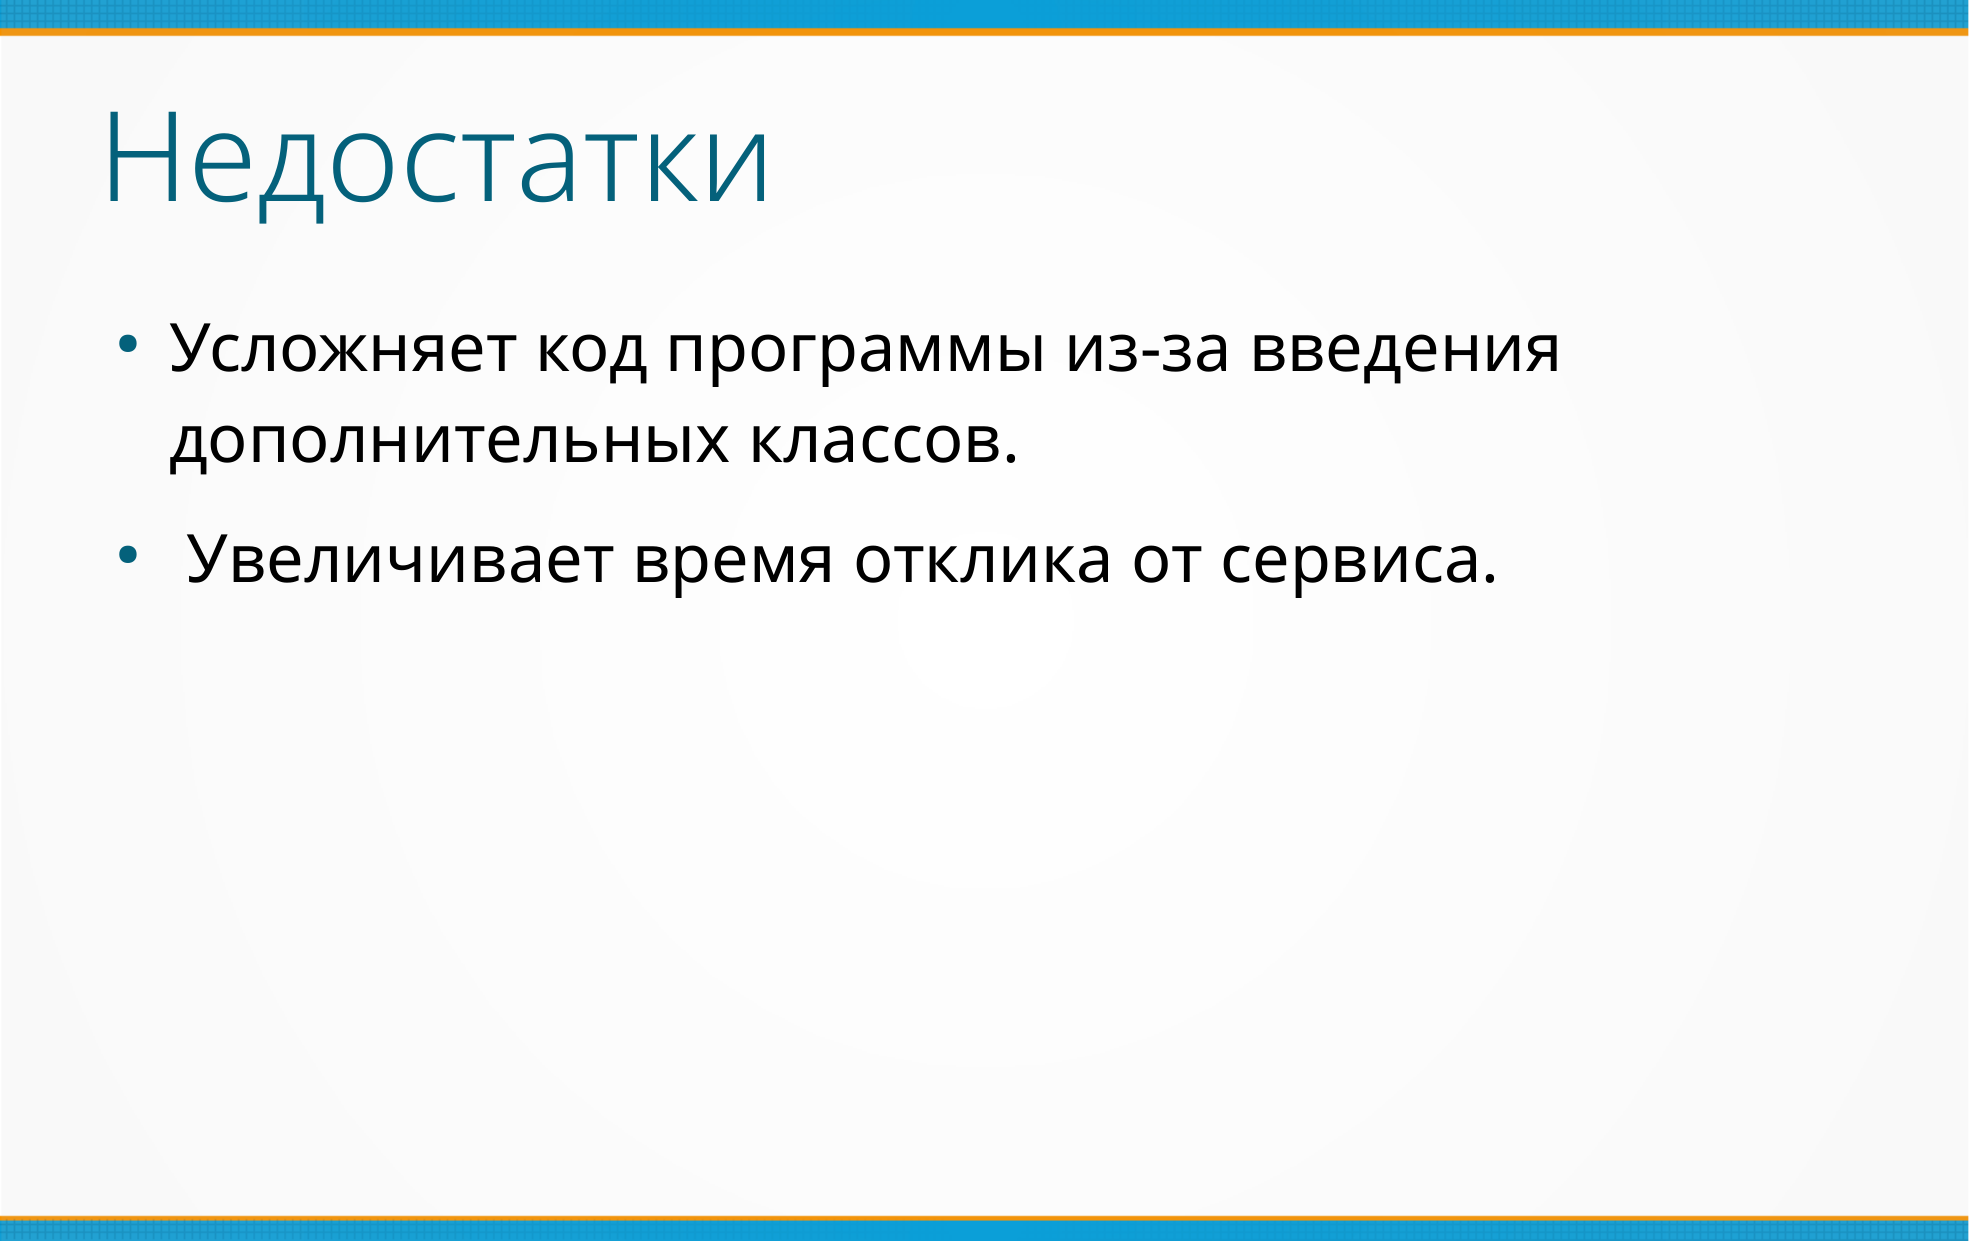

# Недостатки
Усложняет код программы из-за введения дополнительных классов.
 Увеличивает время отклика от сервиса.